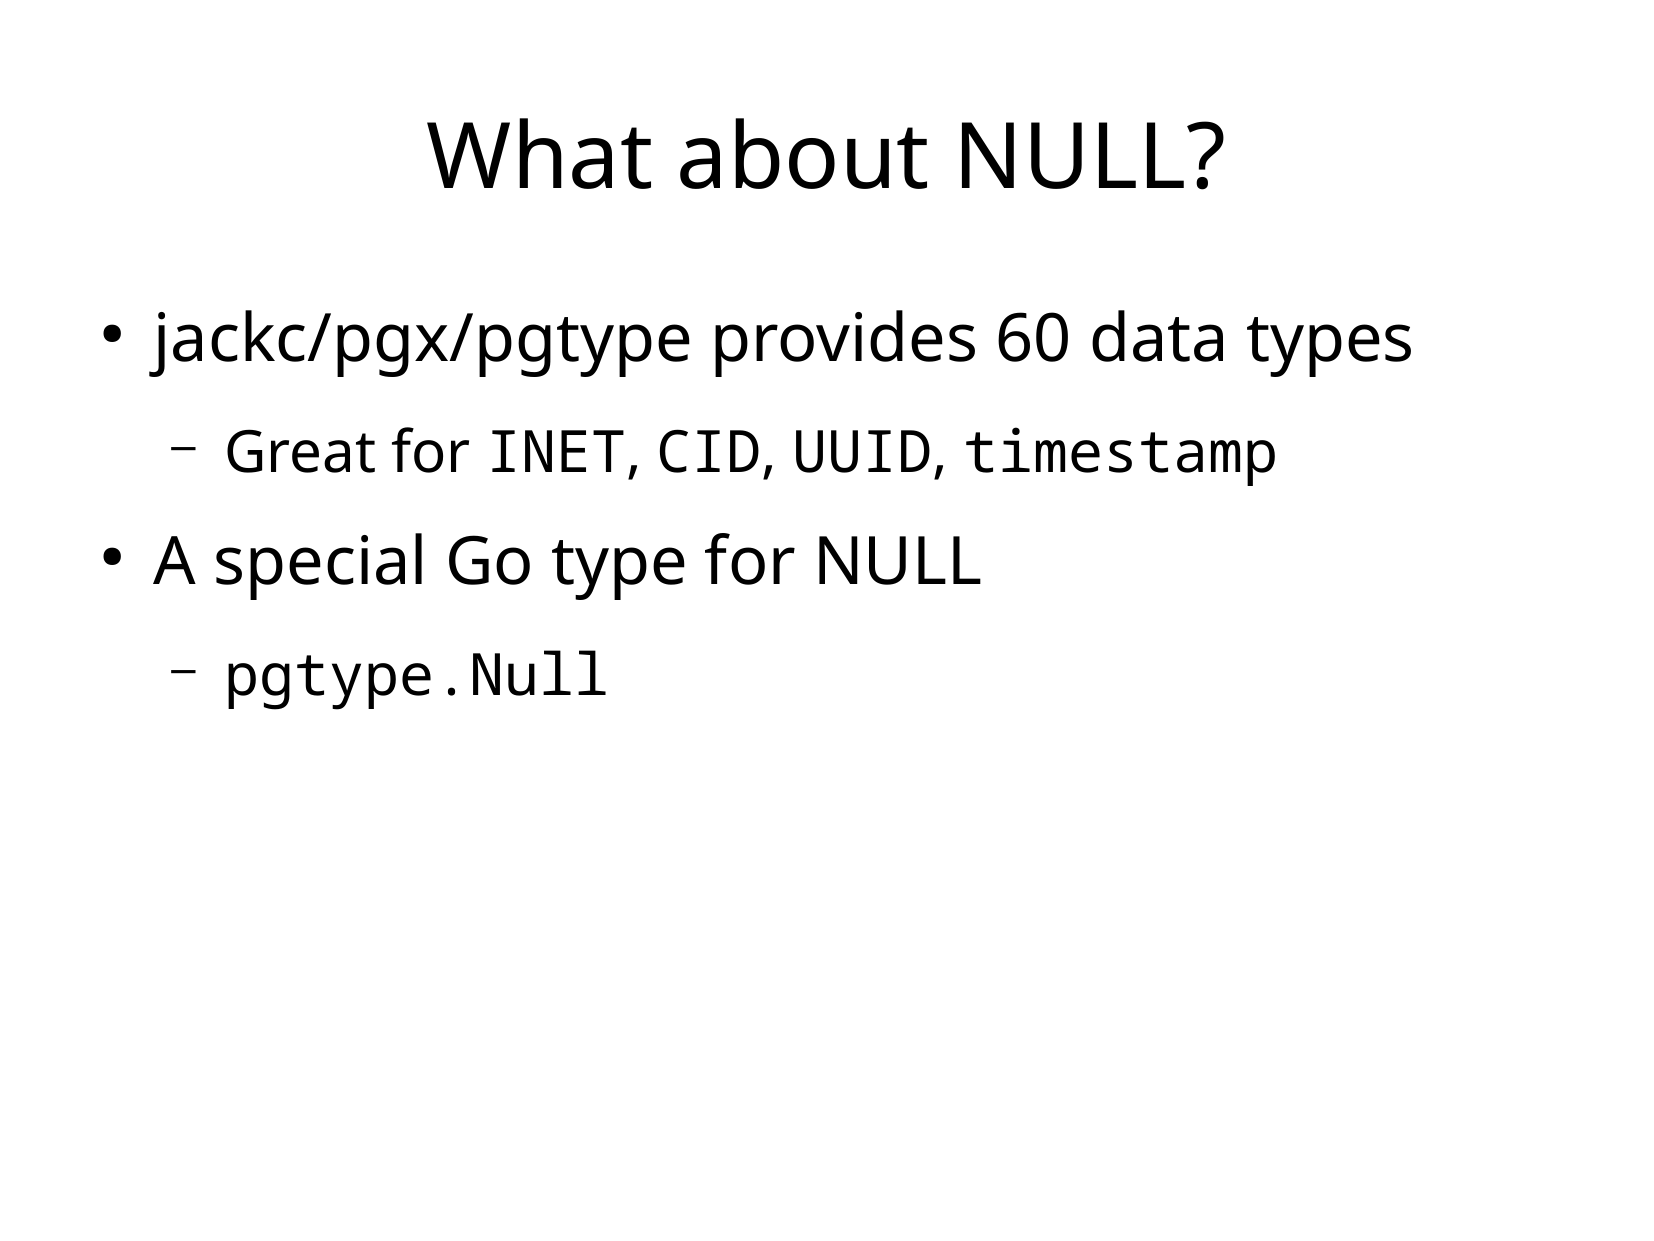

# What about NULL?
jackc/pgx/pgtype provides 60 data types
Great for INET, CID, UUID, timestamp
A special Go type for NULL
pgtype.Null